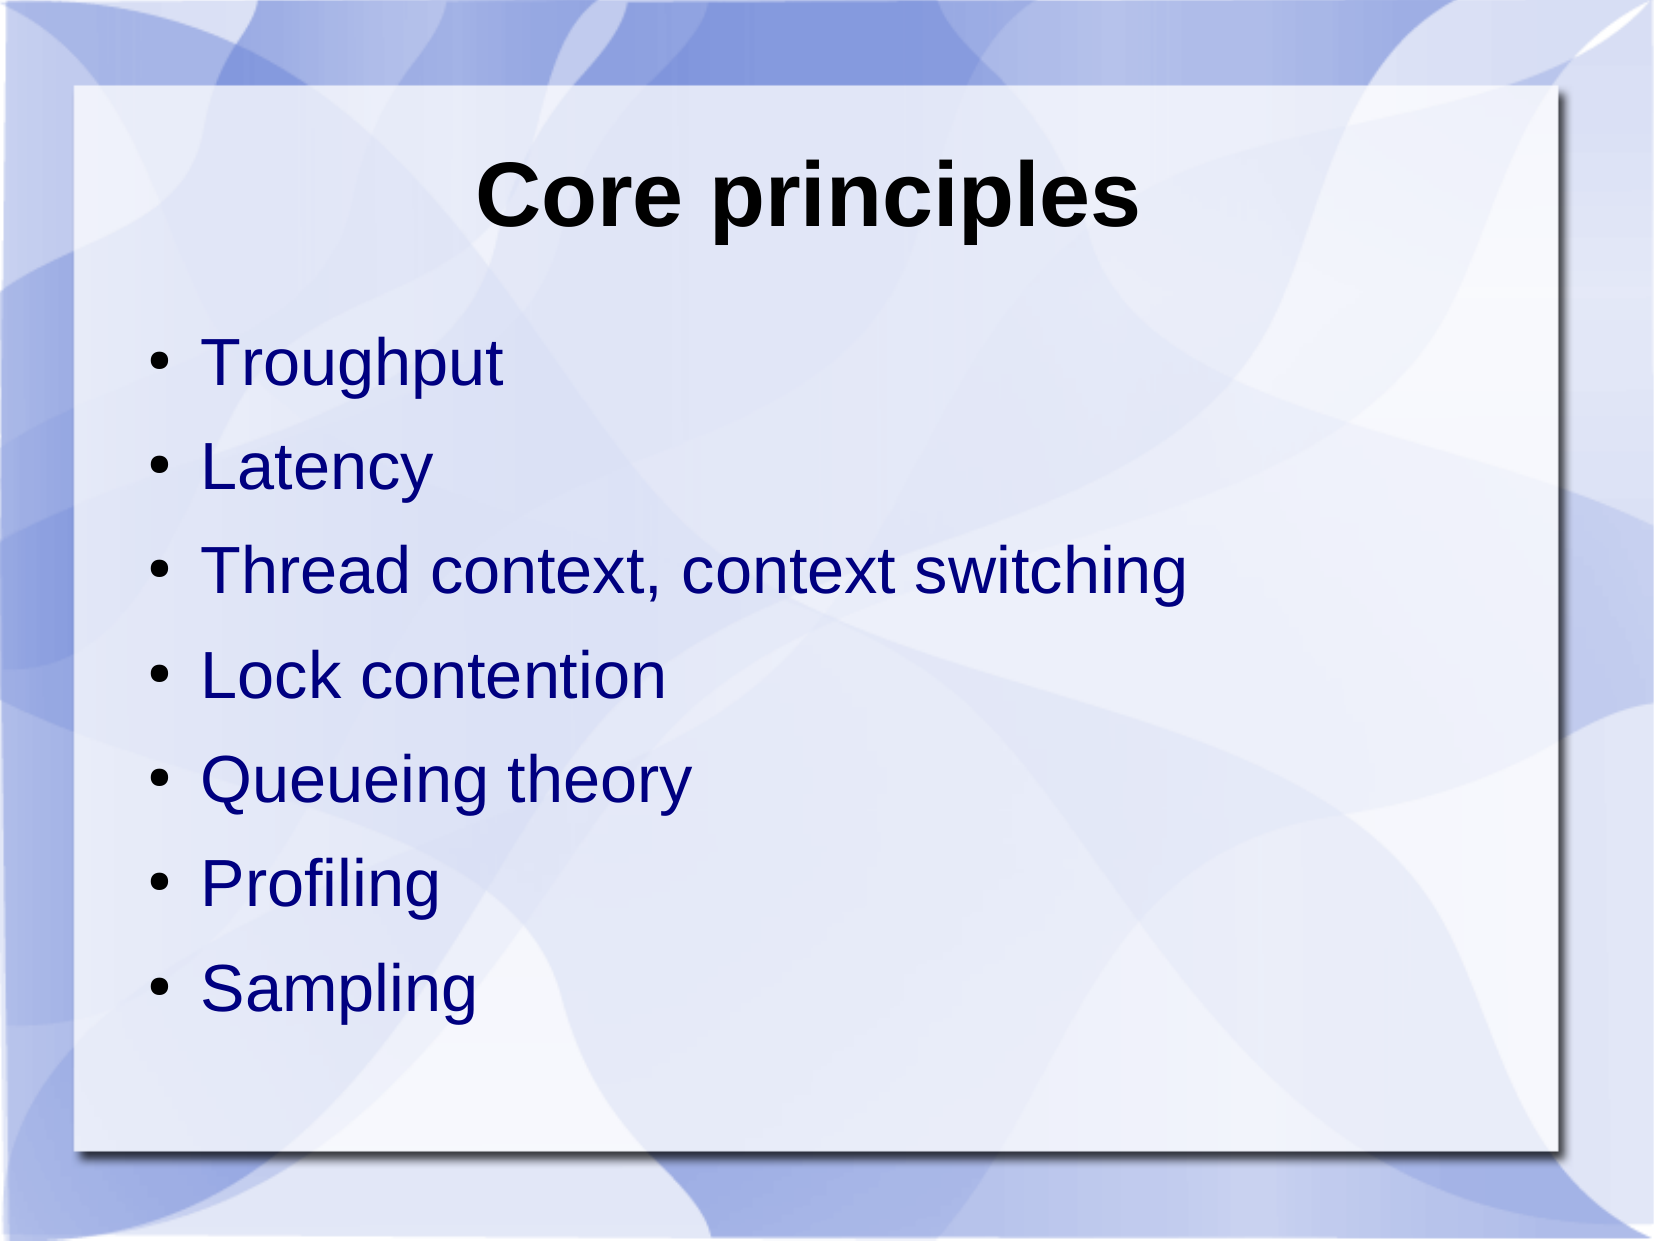

# Core principles
Troughput
Latency
Thread context, context switching
Lock contention
Queueing theory
Profiling
Sampling